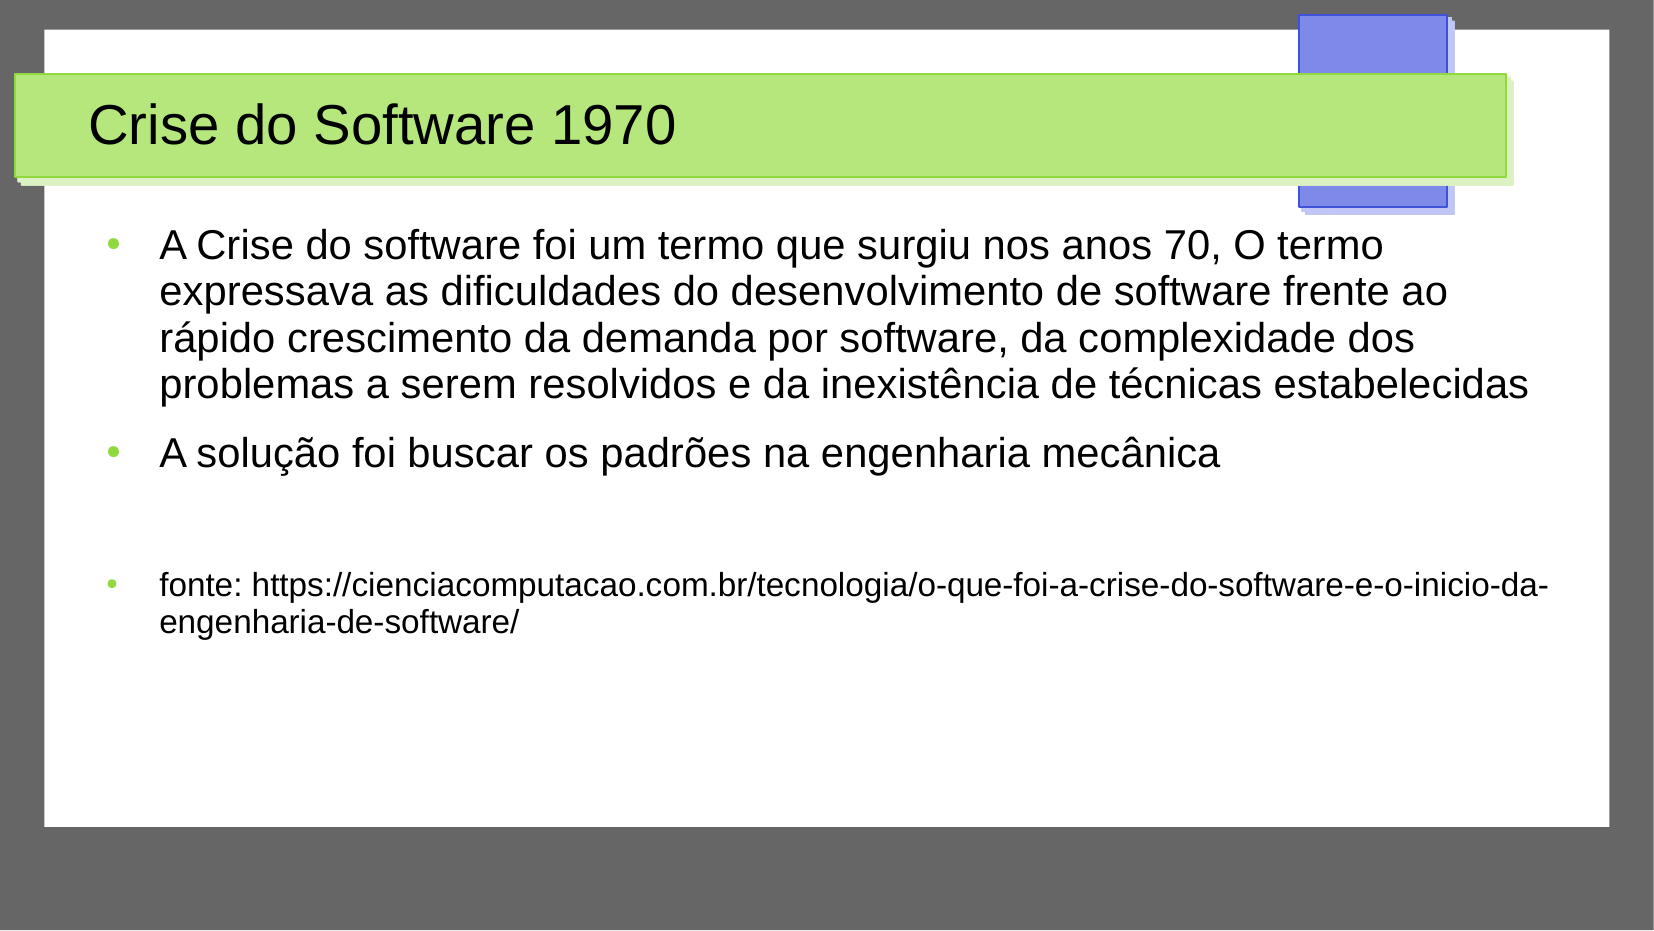

# Crise do Software 1970
A Crise do software foi um termo que surgiu nos anos 70, O termo expressava as dificuldades do desenvolvimento de software frente ao rápido crescimento da demanda por software, da complexidade dos problemas a serem resolvidos e da inexistência de técnicas estabelecidas
A solução foi buscar os padrões na engenharia mecânica
fonte: https://cienciacomputacao.com.br/tecnologia/o-que-foi-a-crise-do-software-e-o-inicio-da-engenharia-de-software/